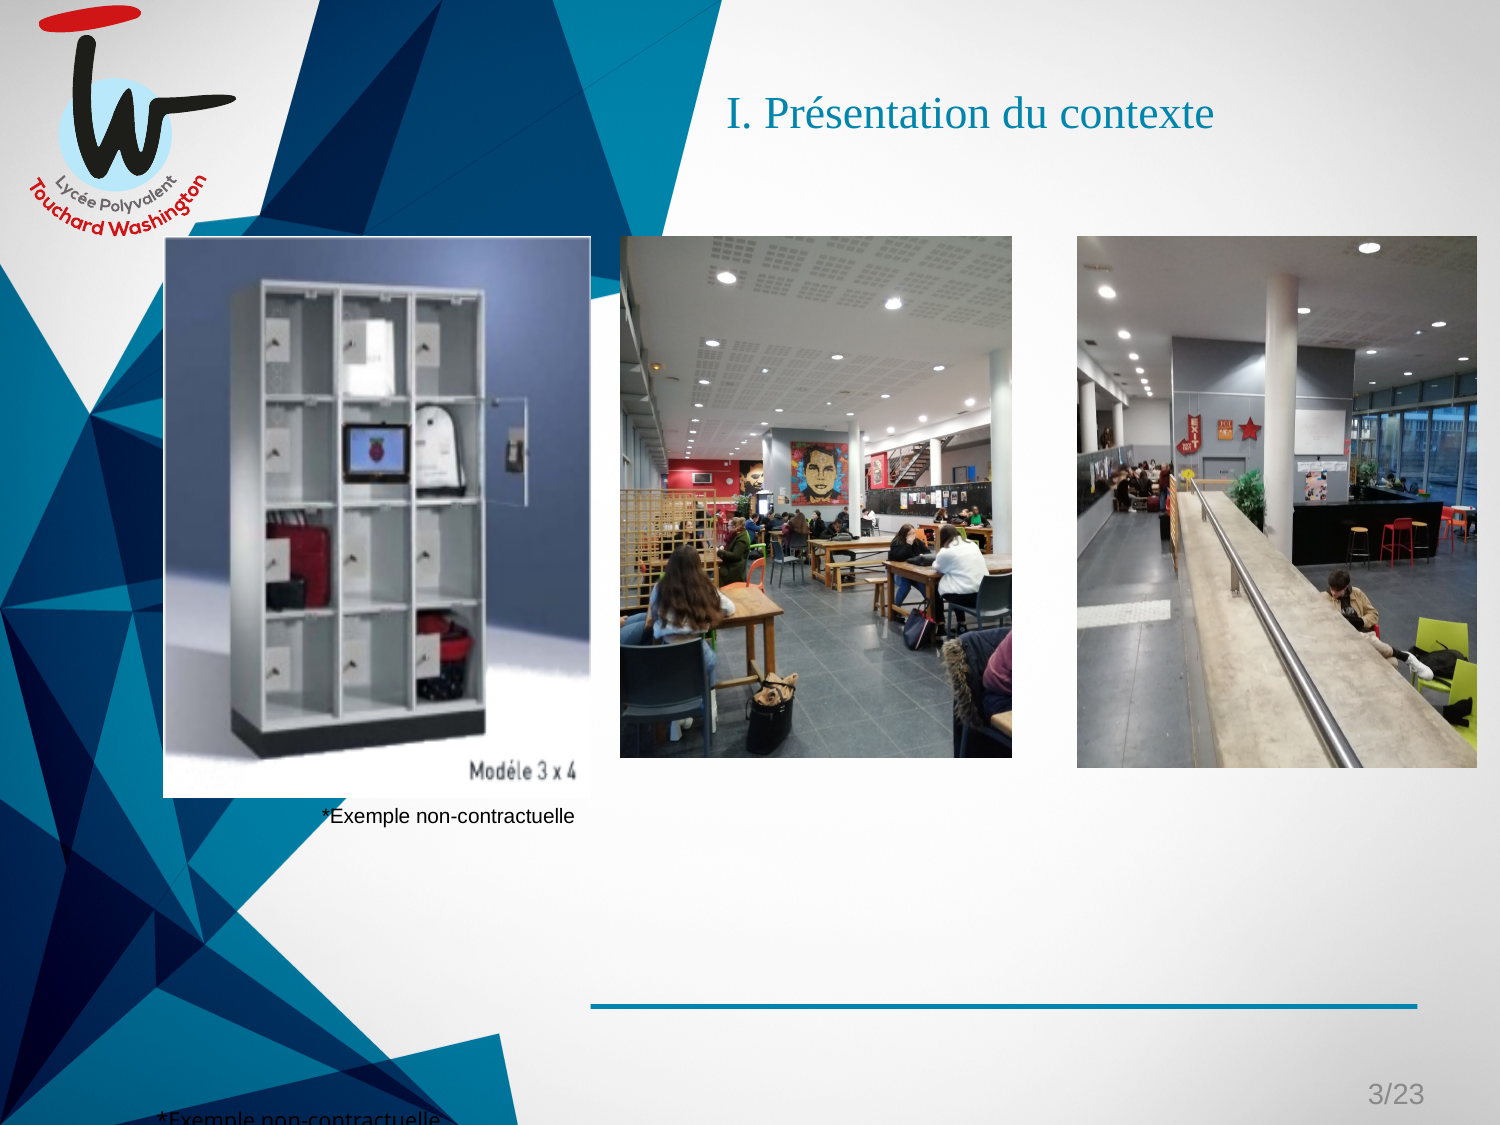

# I. Présentation du contexte
*Exemple non-contractuelle
3
*Exemple non-contractuelle